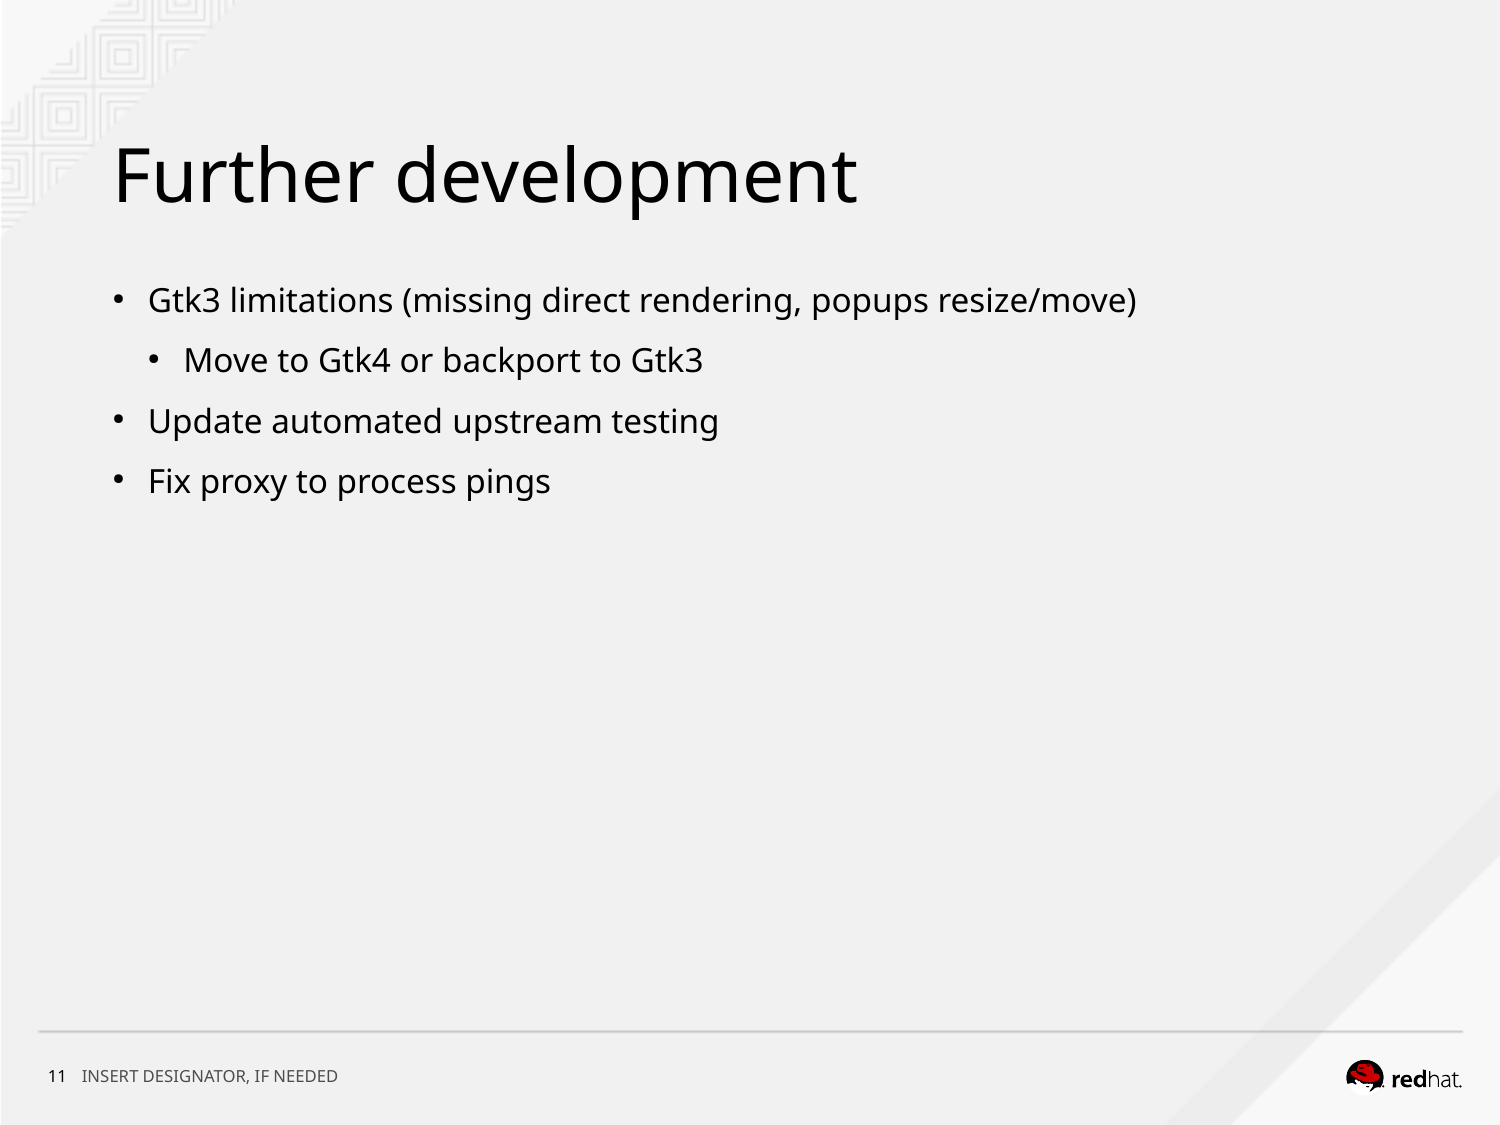

# Further development
Gtk3 limitations (missing direct rendering, popups resize/move)
Move to Gtk4 or backport to Gtk3
Update automated upstream testing
Fix proxy to process pings
11
INSERT DESIGNATOR, IF NEEDED